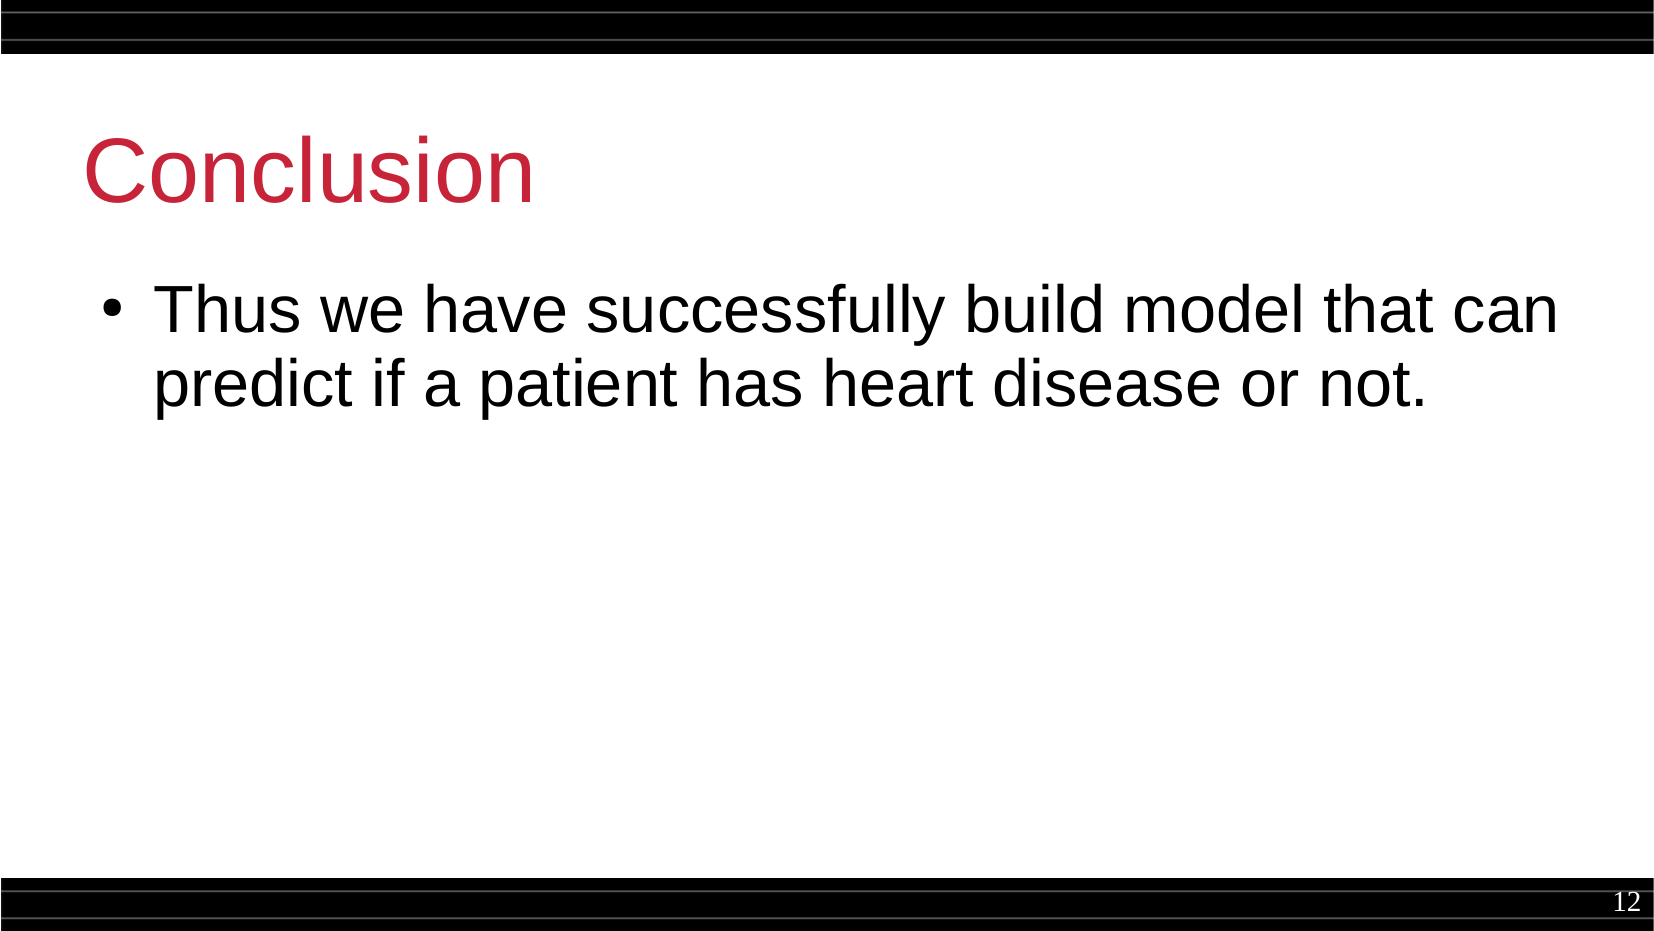

# Conclusion
Thus we have successfully build model that can predict if a patient has heart disease or not.